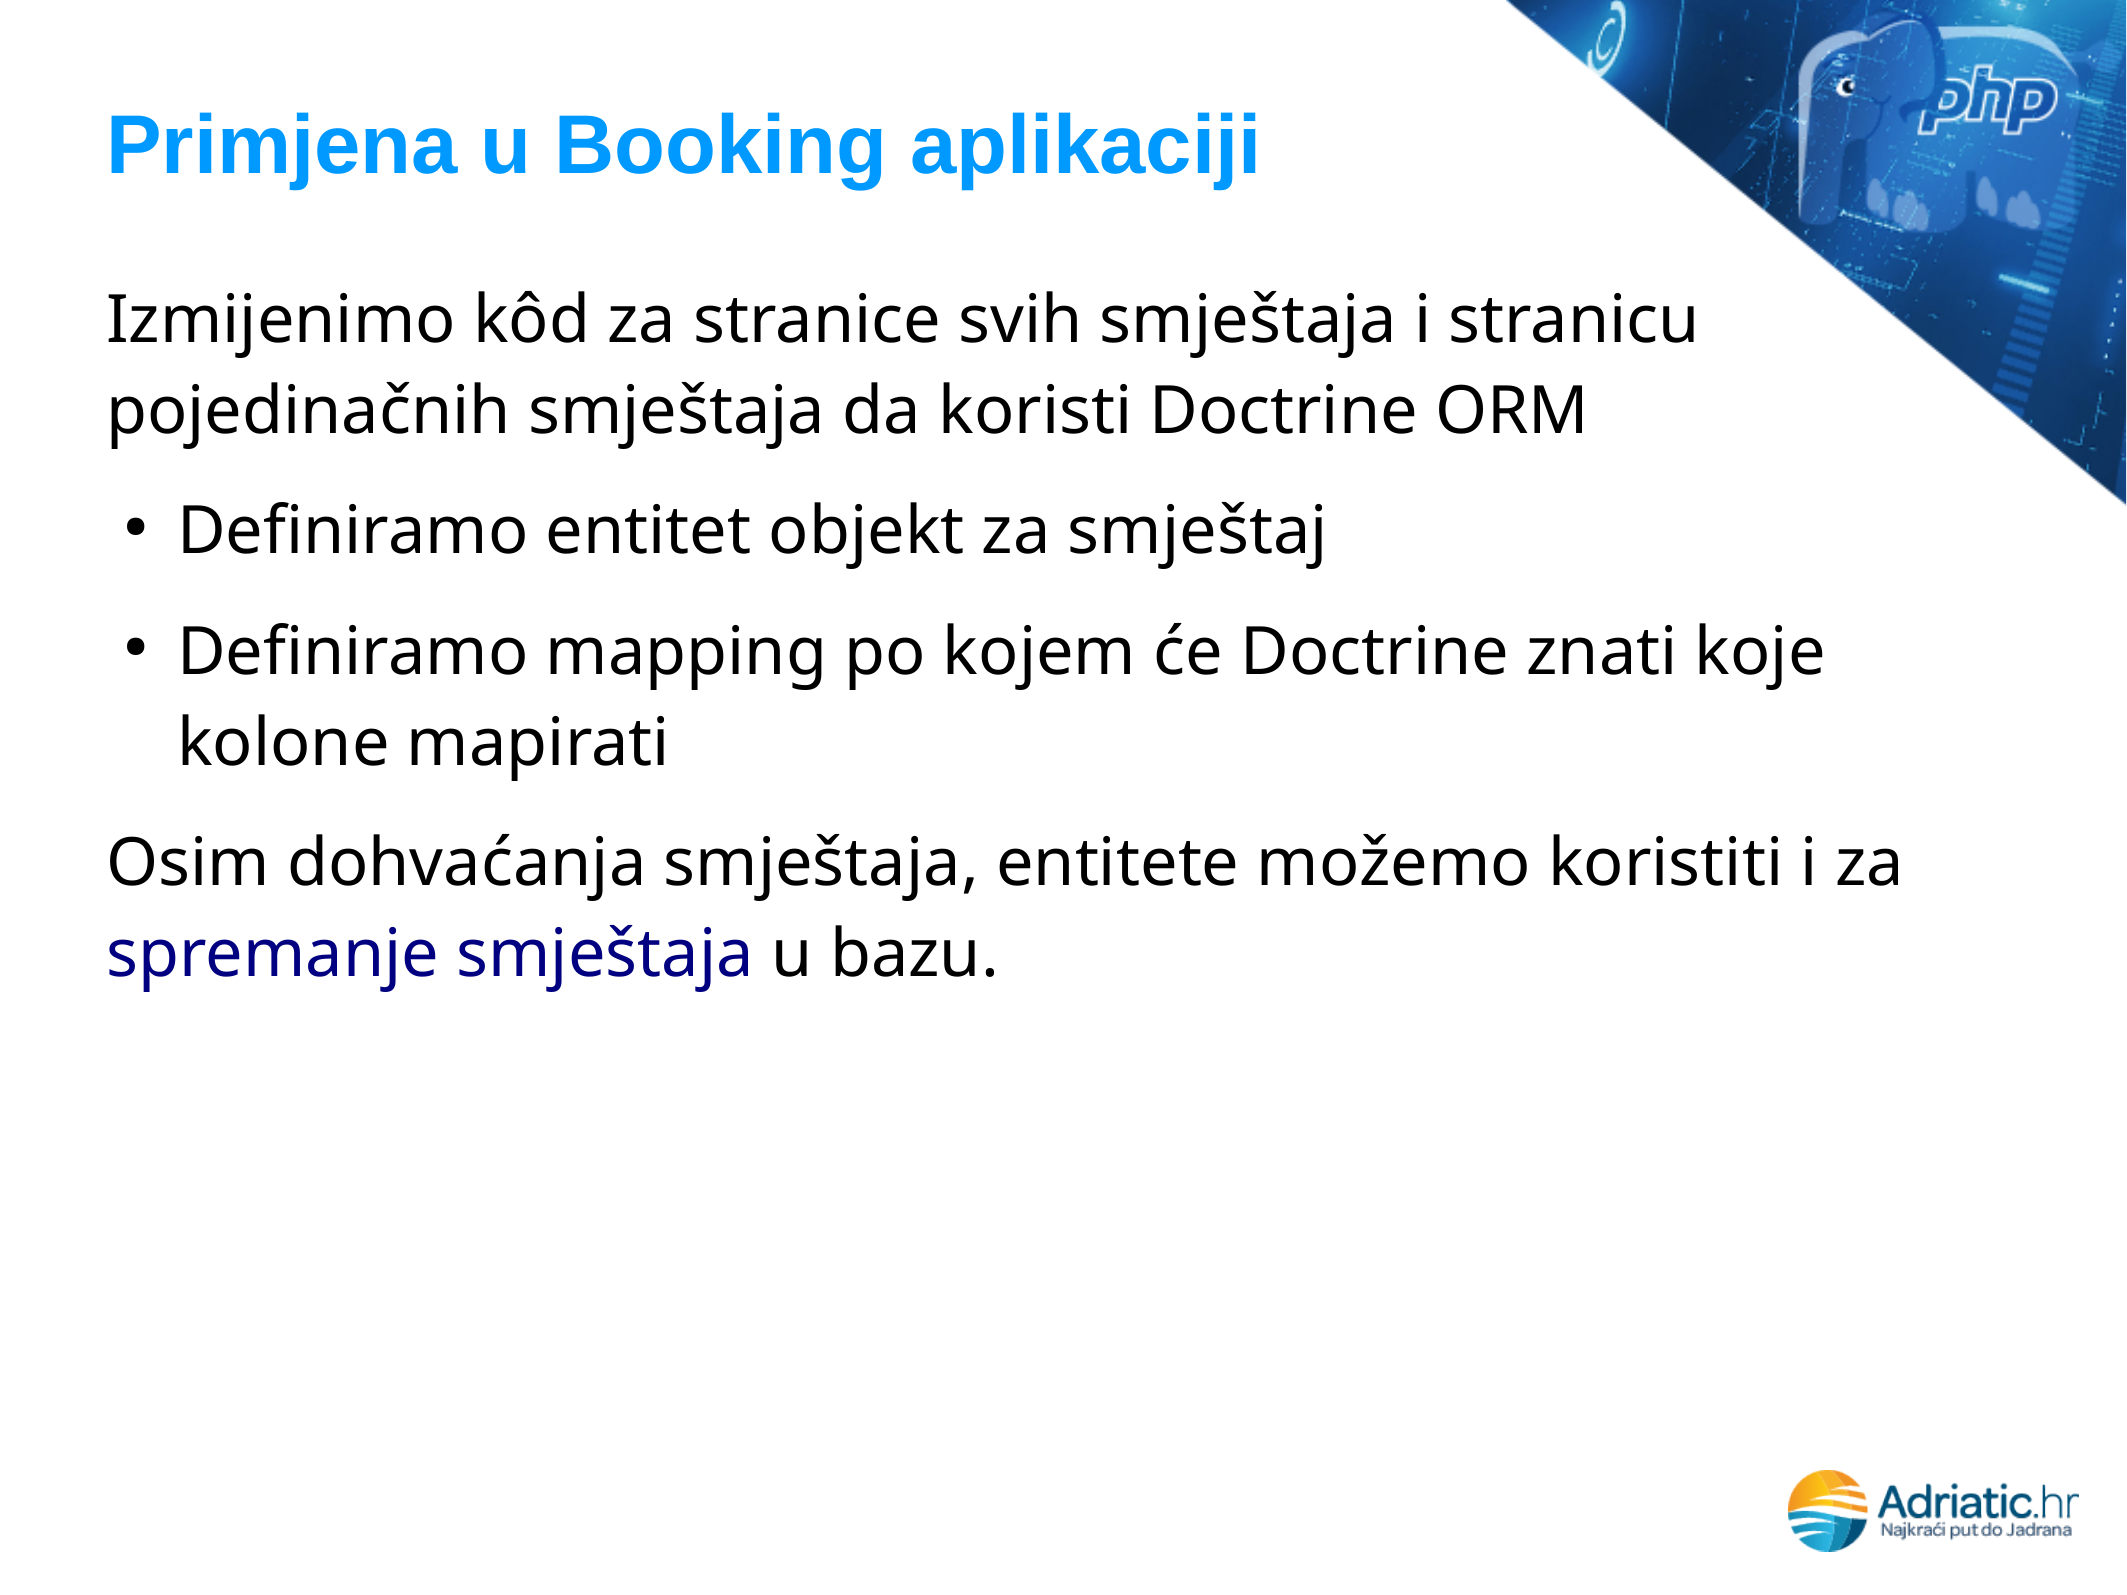

# Primjena u Booking aplikaciji
Izmijenimo kôd za stranice svih smještaja i stranicu pojedinačnih smještaja da koristi Doctrine ORM
Definiramo entitet objekt za smještaj
Definiramo mapping po kojem će Doctrine znati koje kolone mapirati
Osim dohvaćanja smještaja, entitete možemo koristiti i za spremanje smještaja u bazu.